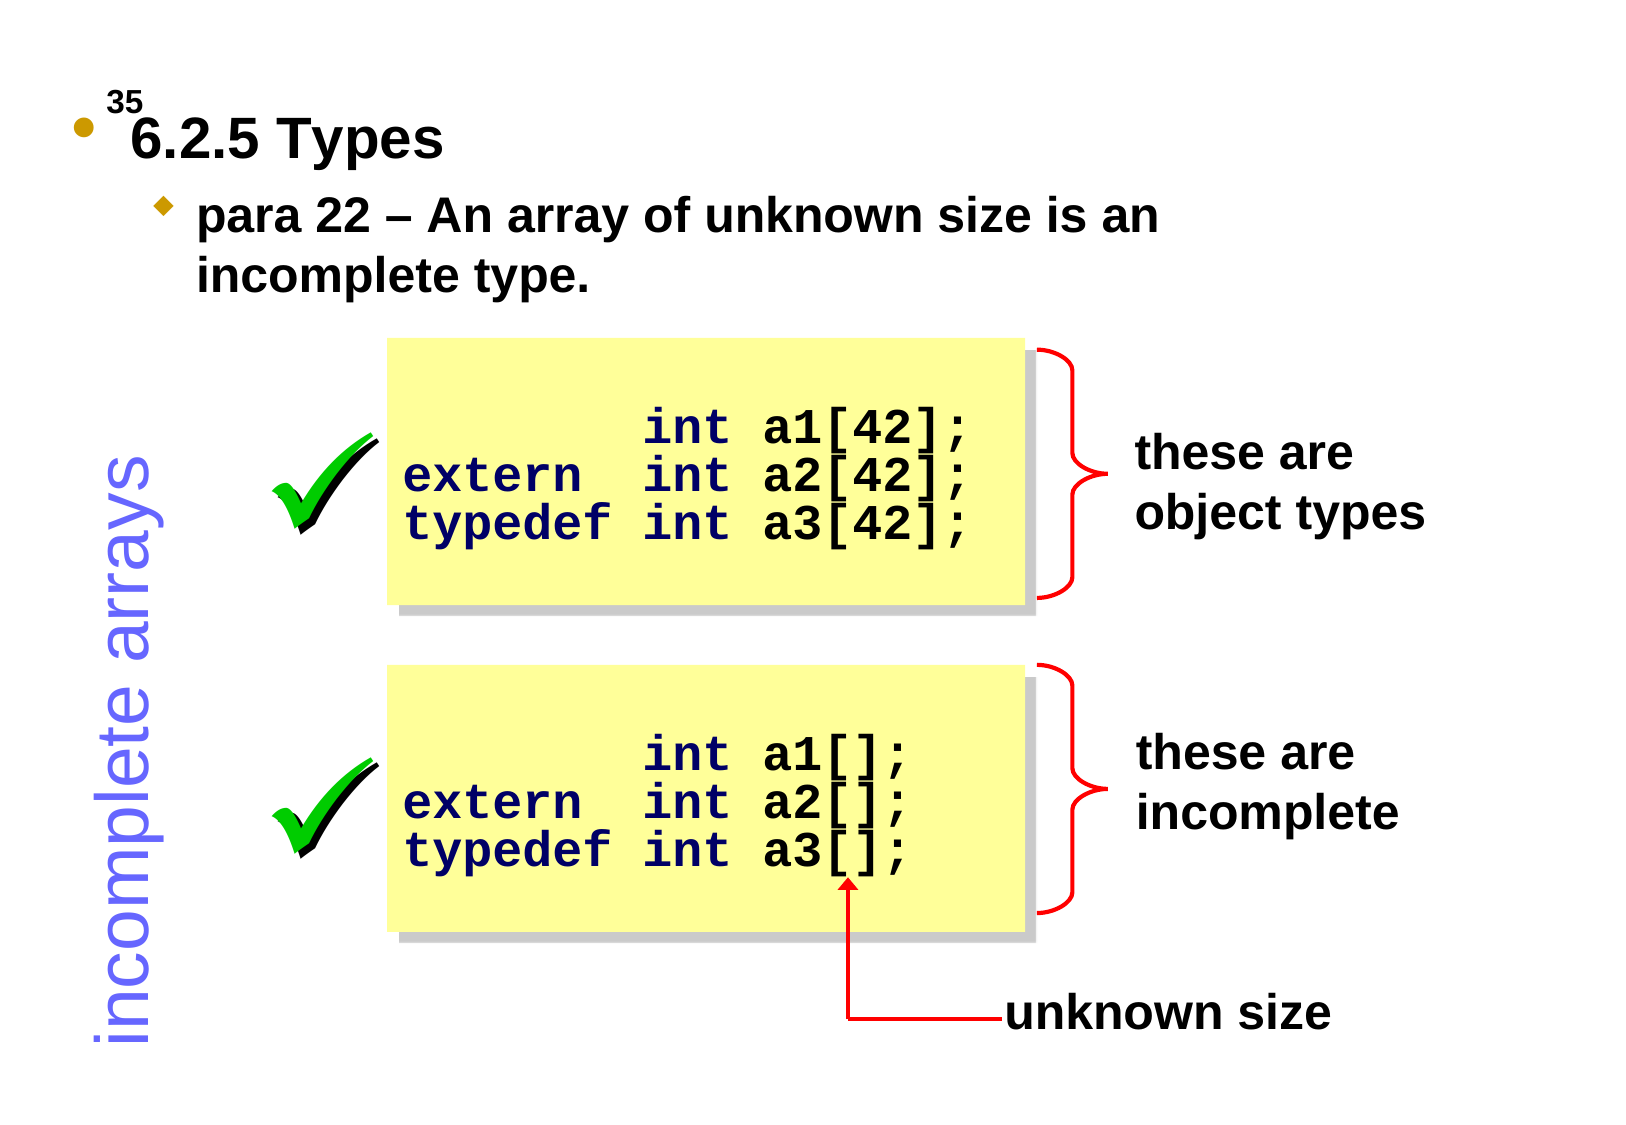

35
6.2.5 Types
para 22 – An array of unknown size is an incomplete type.
 int a1[42];
extern int a2[42];
typedef int a3[42];

these are
object types
# incomplete arrays
 int a1[];
extern int a2[];
typedef int a3[];
these are
incomplete

unknown size